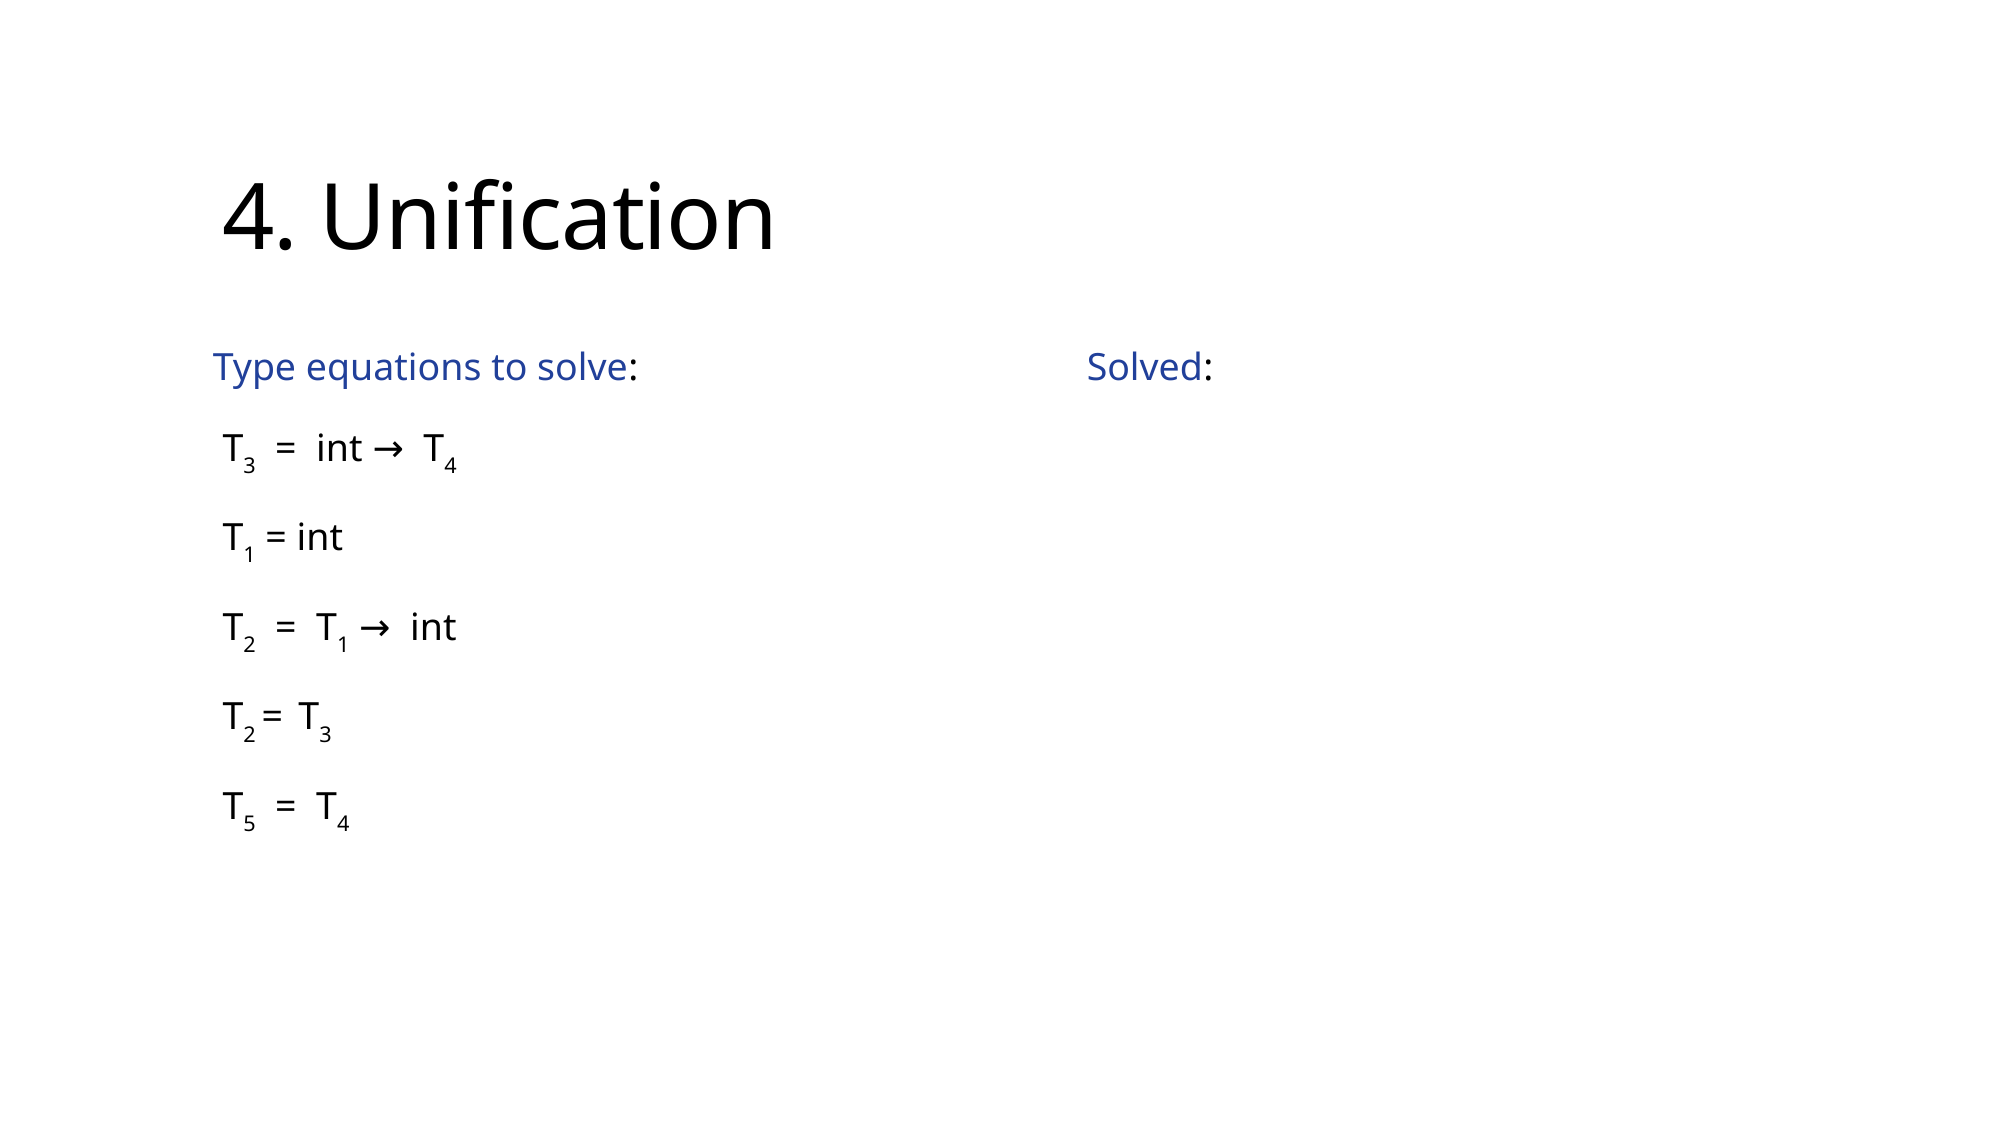

# 4. Unification
Type equations to solve:
 T3 = int → T4
 T1 = int
 T2 = T1 → int
 T2 = T3
 T5 = T4
Solved: